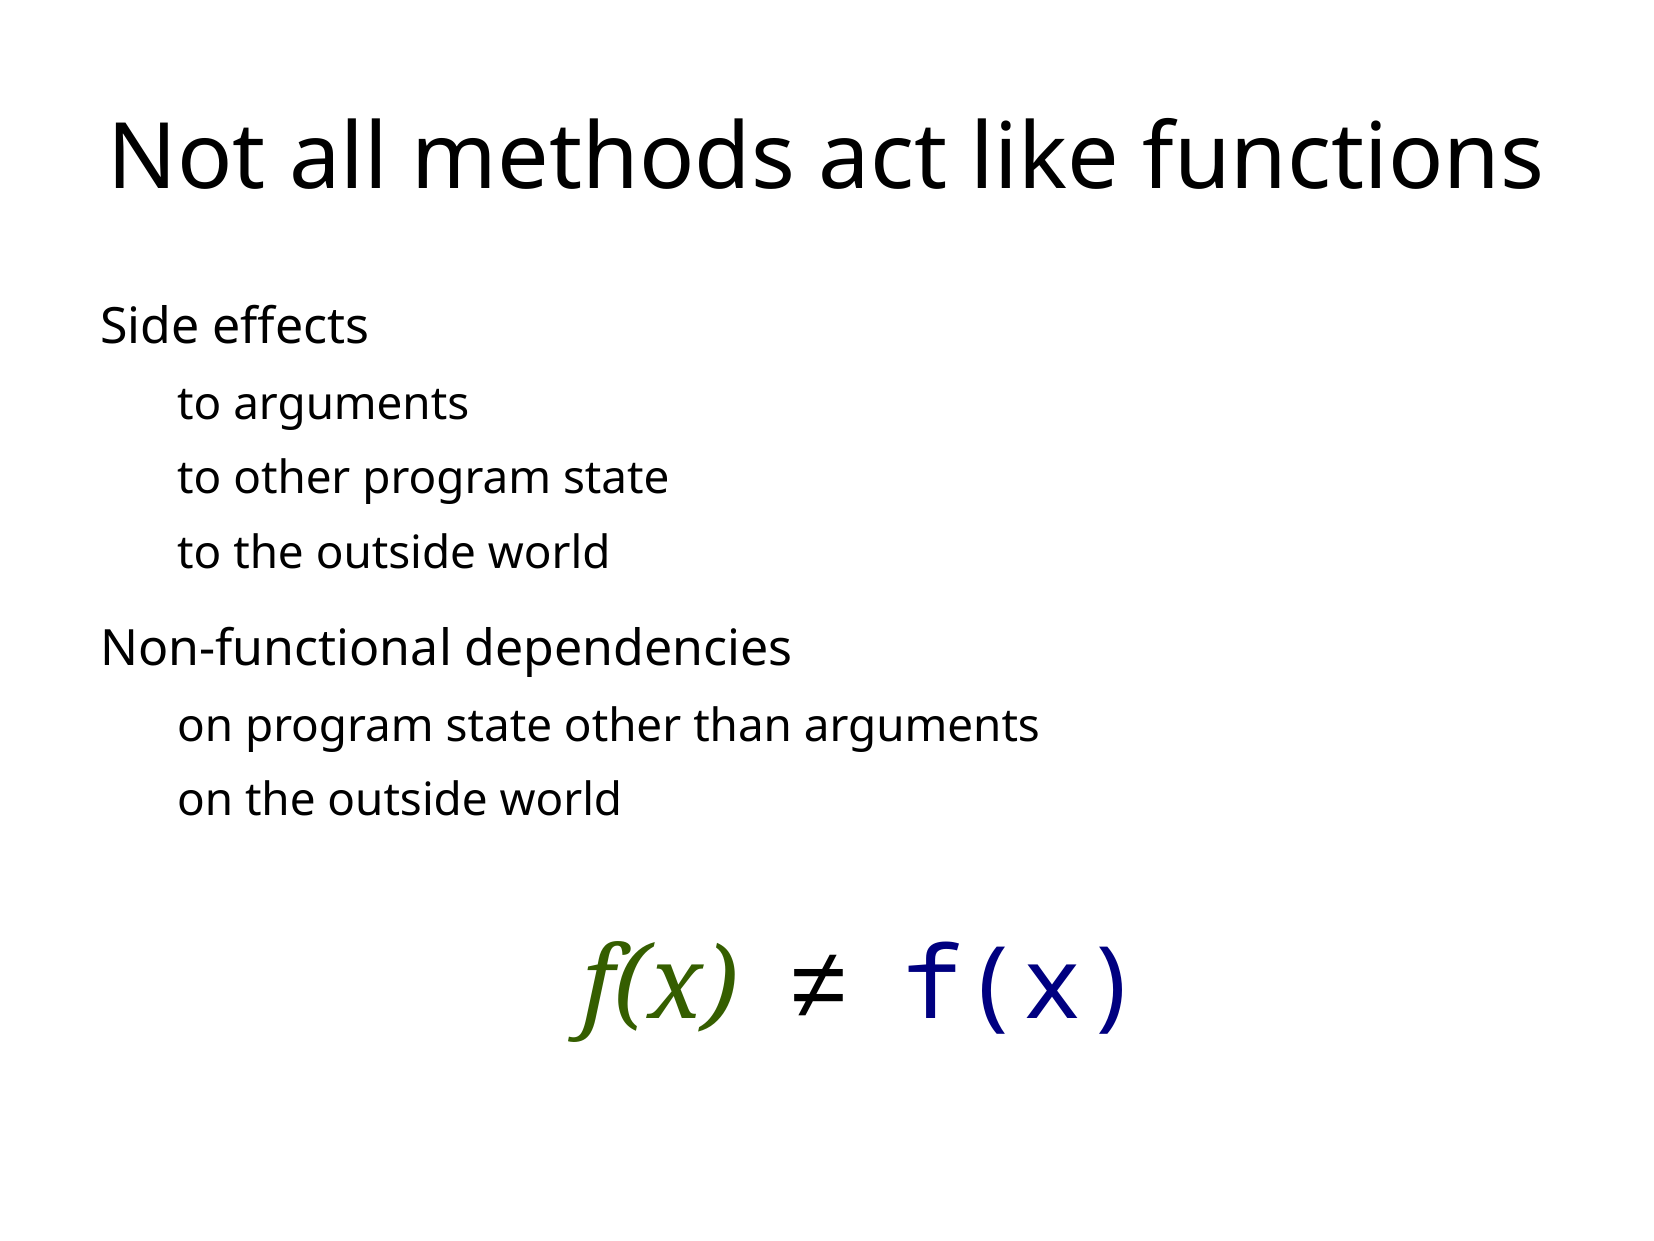

# Not all methods act like functions
Side effects
to arguments
to other program state
to the outside world
Non-functional dependencies
on program state other than arguments
on the outside world
f(x) ≠ f(x)